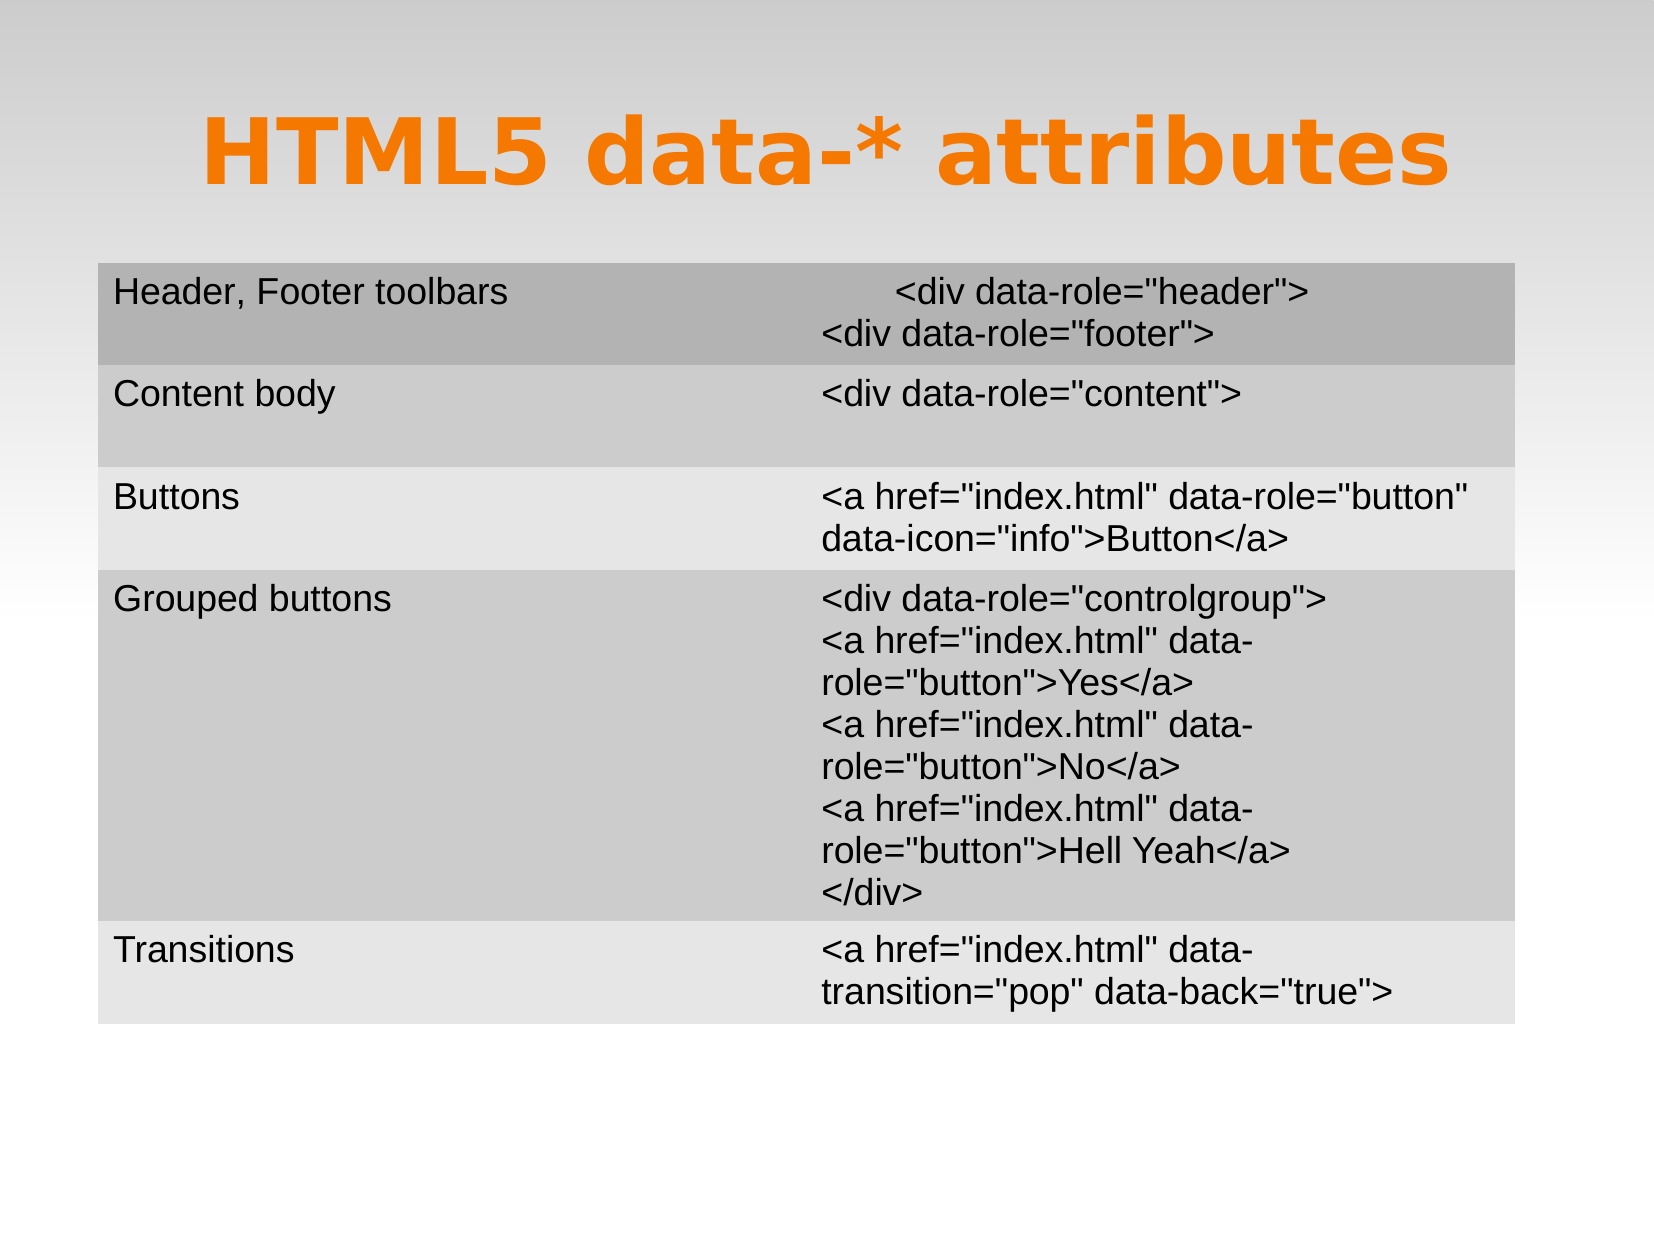

# HTML5 data-* attributes
| Header, Footer toolbars | <div data-role="header"> <div data-role="footer"> |
| --- | --- |
| Content body | <div data-role="content"> |
| Buttons | <a href="index.html" data-role="button" data-icon="info">Button</a> |
| Grouped buttons | <div data-role="controlgroup"> <a href="index.html" data-role="button">Yes</a> <a href="index.html" data-role="button">No</a> <a href="index.html" data-role="button">Hell Yeah</a> </div> |
| Transitions | <a href="index.html" data-transition="pop" data-back="true"> |